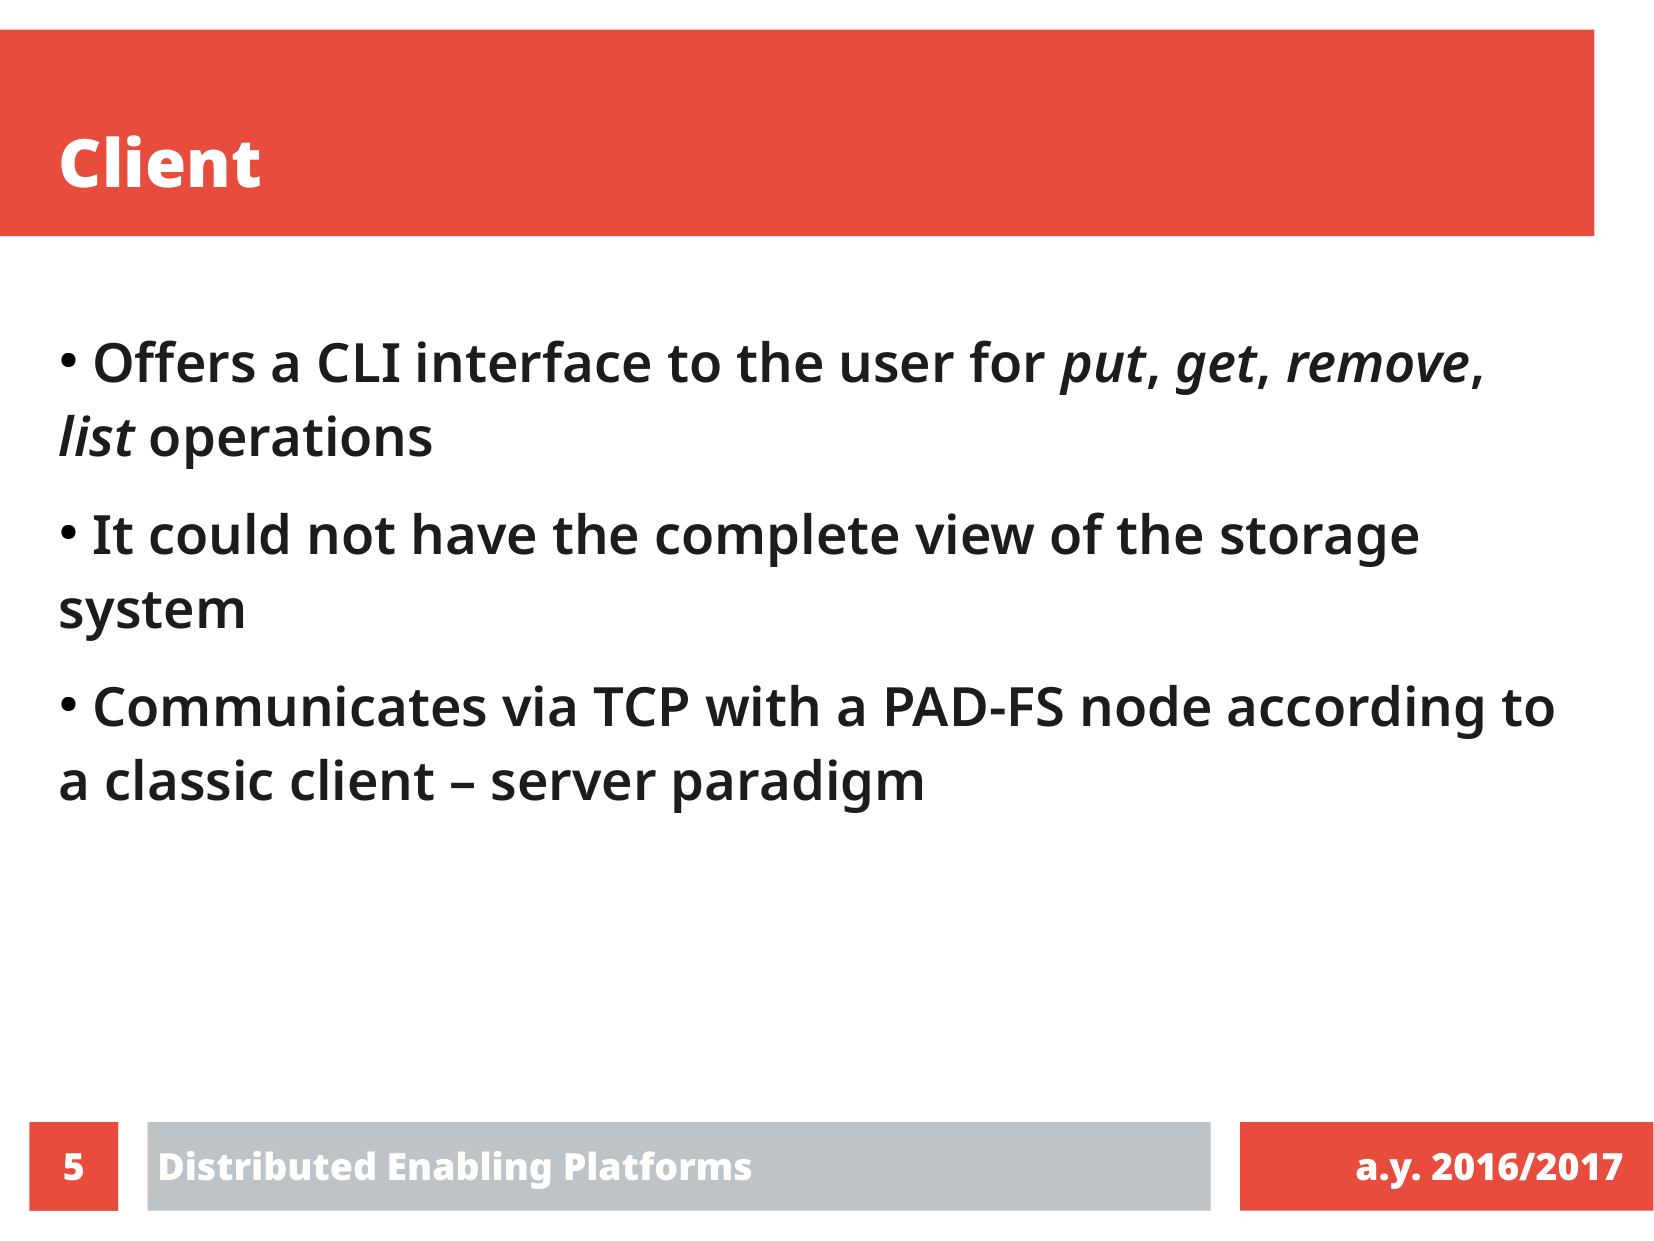

# Client
 Offers a CLI interface to the user for put, get, remove, list operations
 It could not have the complete view of the storage system
 Communicates via TCP with a PAD-FS node according to a classic client – server paradigm
5
Distributed Enabling Platforms
a.y. 2016/2017